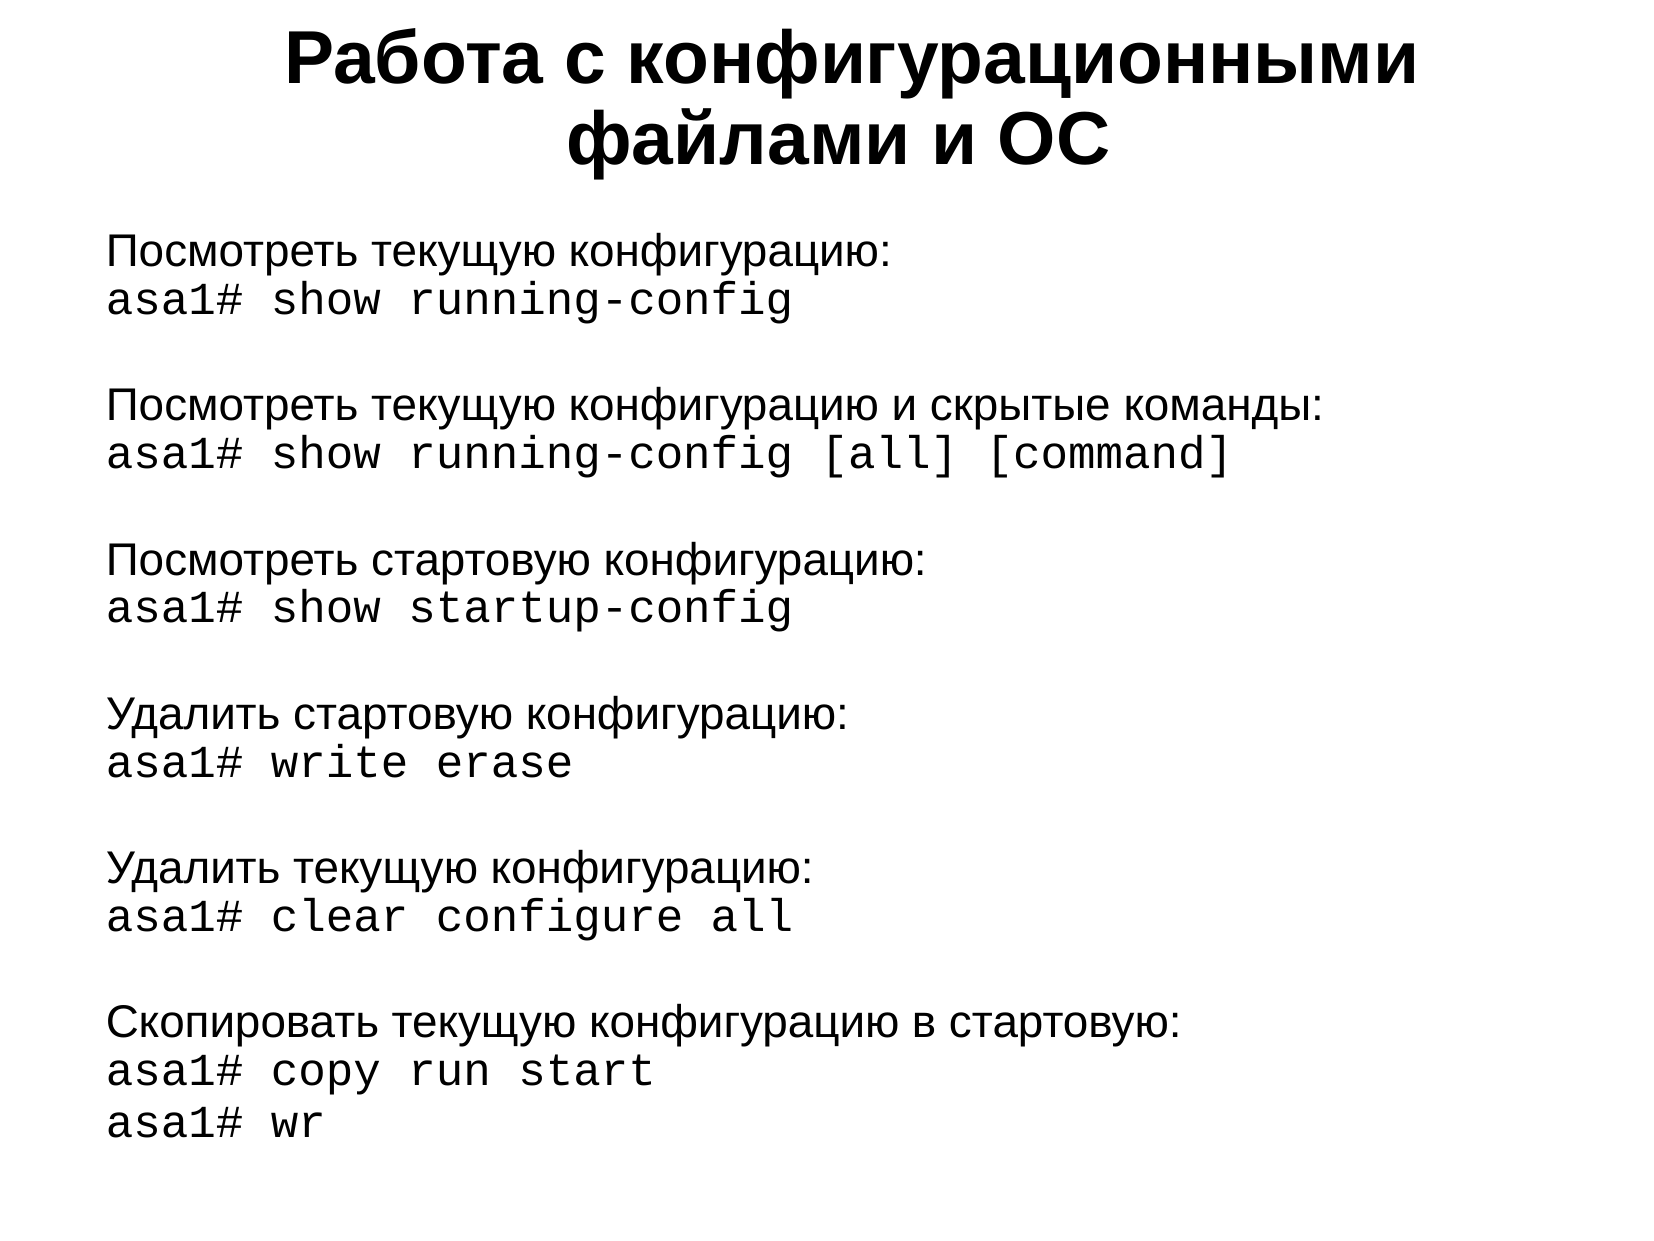

Работа с конфигурационными файлами и ОС
# Посмотреть текущую конфигурацию:
asa1# show running-config
Посмотреть текущую конфигурацию и скрытые команды:
asa1# show running-config [all] [command]
Посмотреть стартовую конфигурацию:
asa1# show startup-config
Удалить стартовую конфигурацию:
asa1# write erase
Удалить текущую конфигурацию:
asa1# clear configure all
Скопировать текущую конфигурацию в стартовую:
asa1# copy run start
asa1# wr